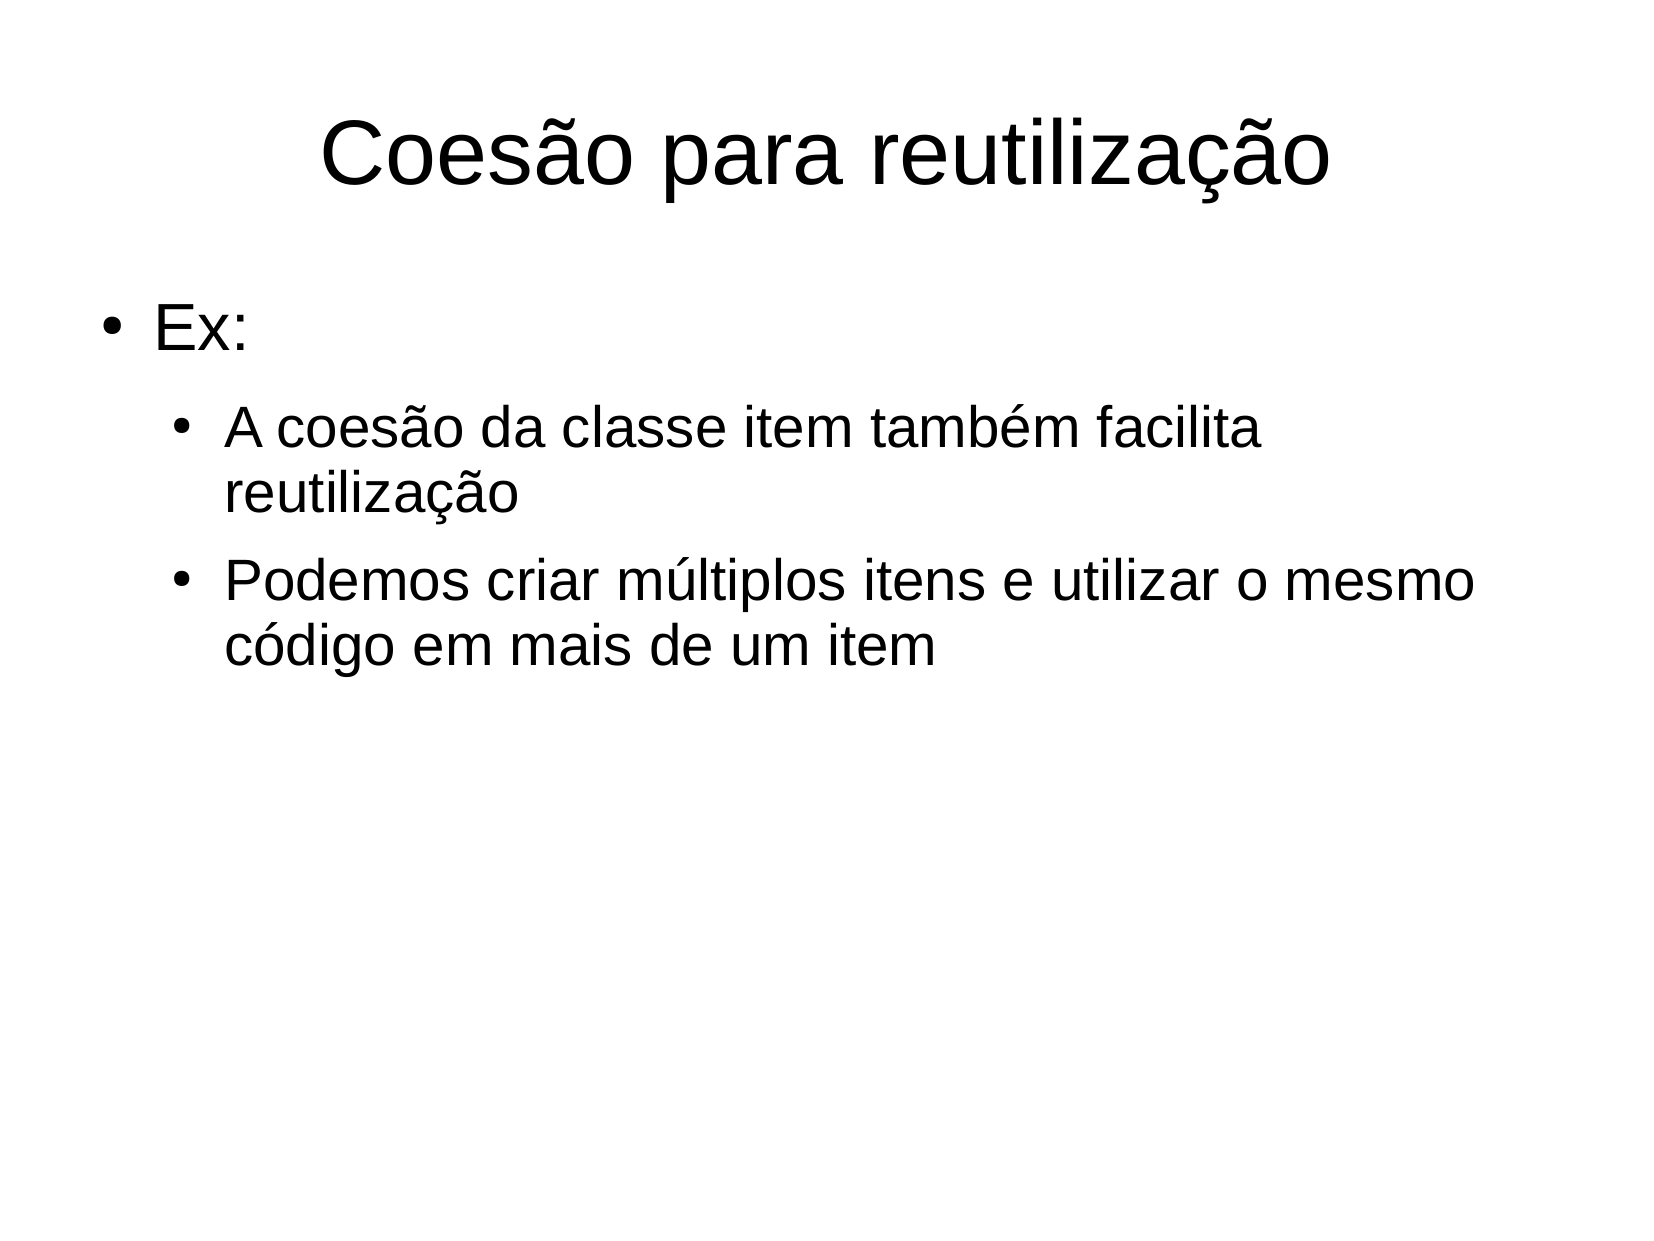

# Coesão para reutilização
Ex:
A coesão da classe item também facilita reutilização
Podemos criar múltiplos itens e utilizar o mesmo código em mais de um item